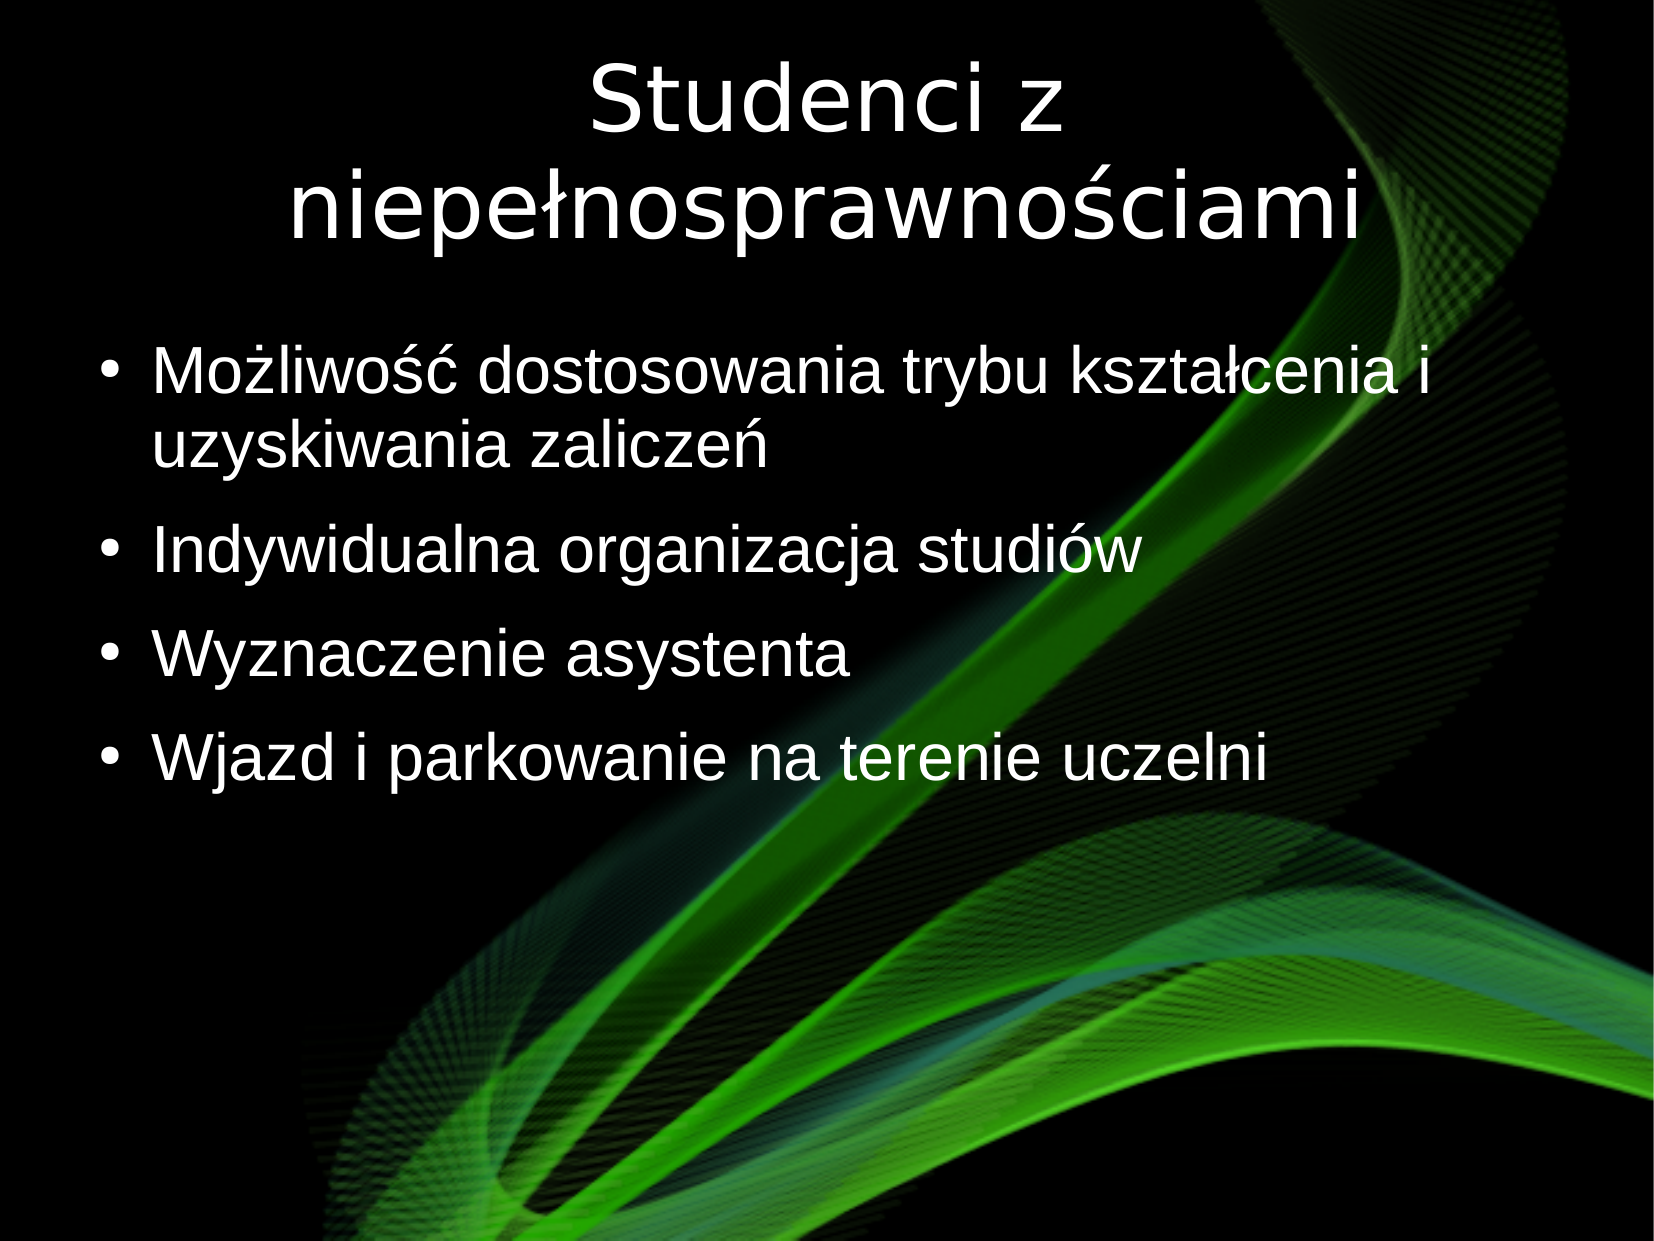

# Studenci z niepełnosprawnościami
Możliwość dostosowania trybu kształcenia i uzyskiwania zaliczeń
Indywidualna organizacja studiów
Wyznaczenie asystenta
Wjazd i parkowanie na terenie uczelni